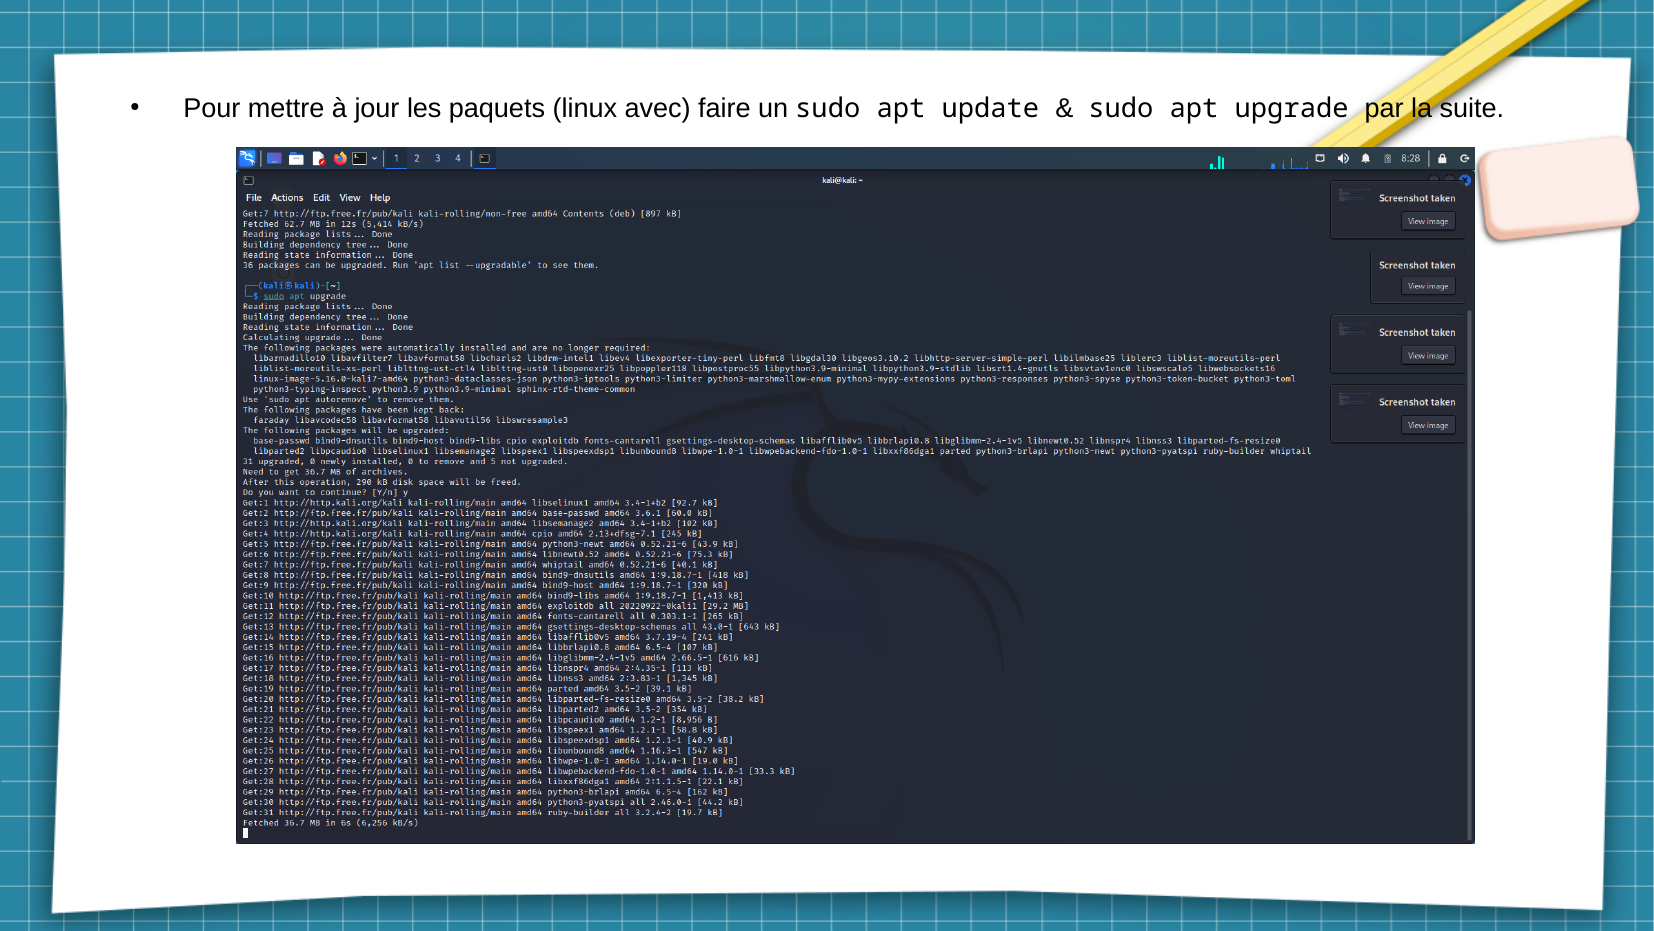

# Pour mettre à jour les paquets (linux avec) faire un sudo apt update & sudo apt upgrade par la suite.